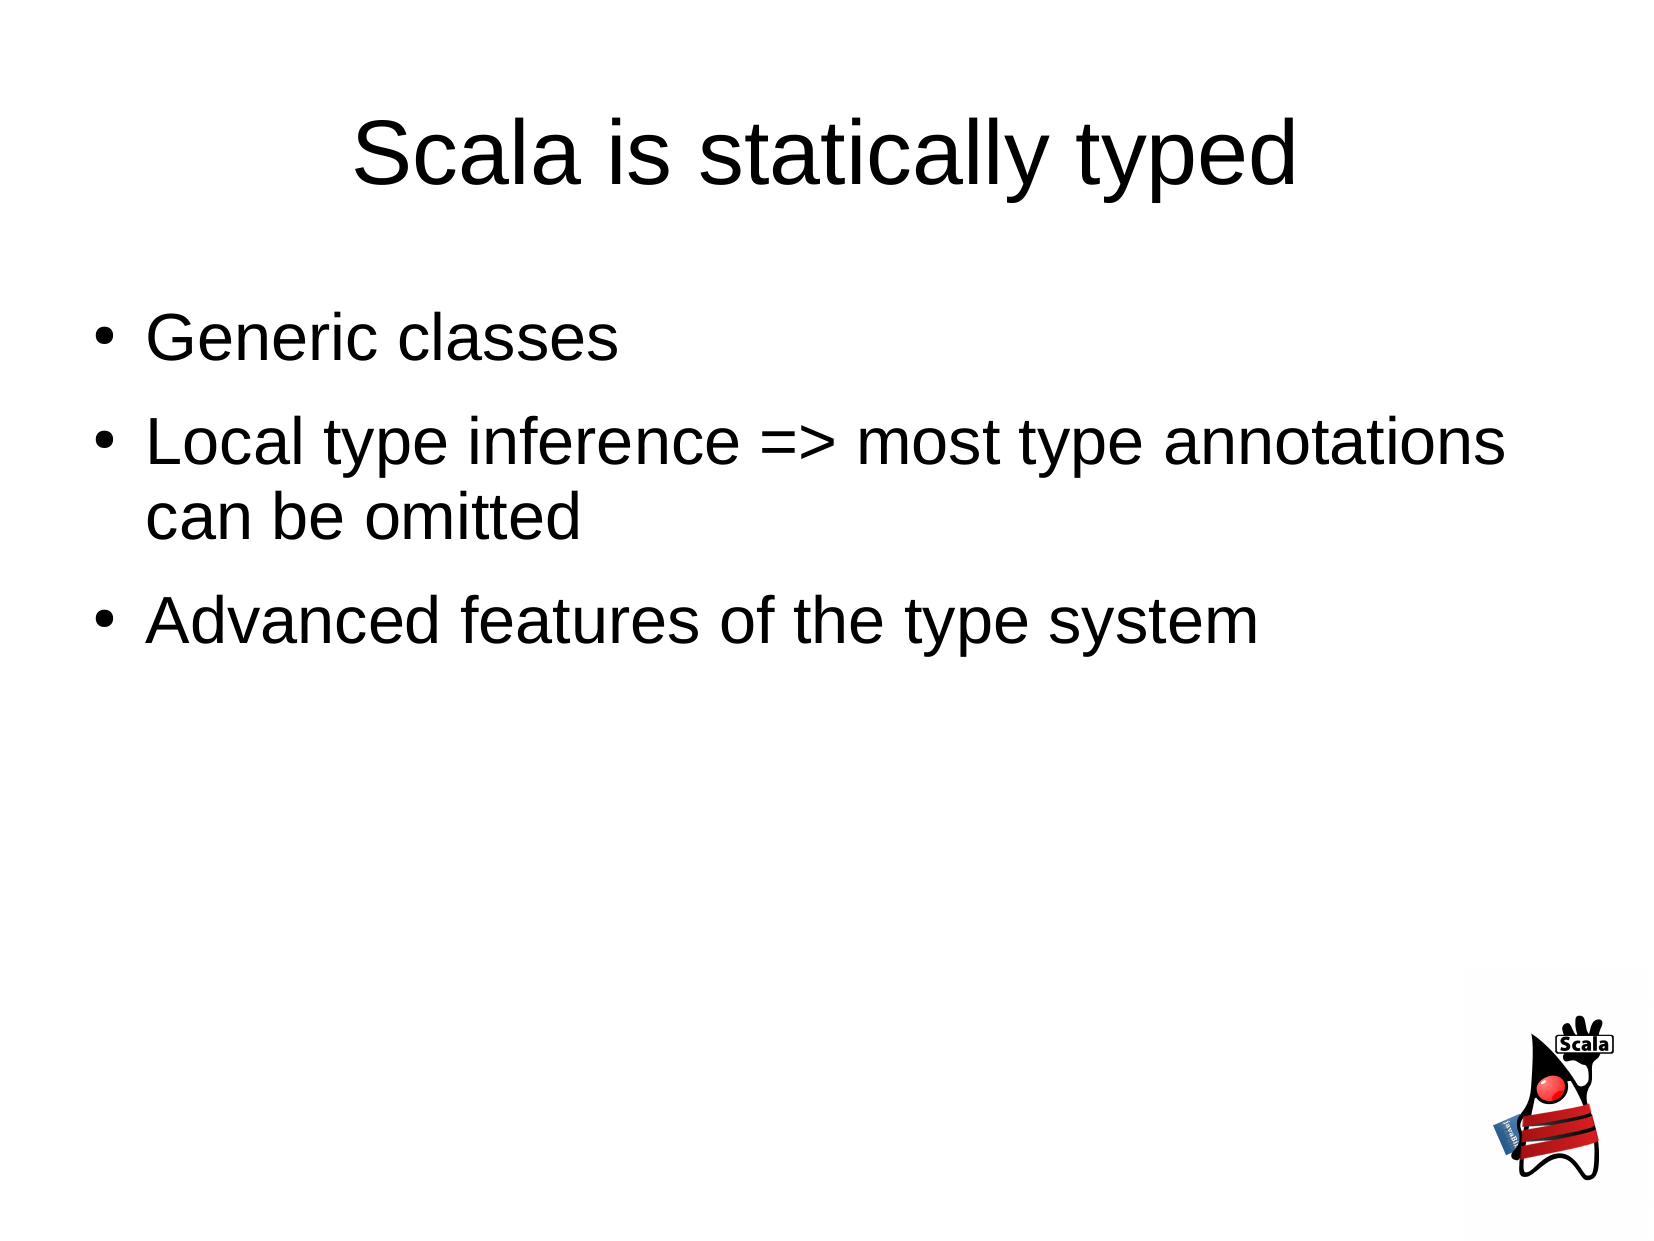

# Scala is statically typed
Generic classes
Local type inference => most type annotations can be omitted
Advanced features of the type system